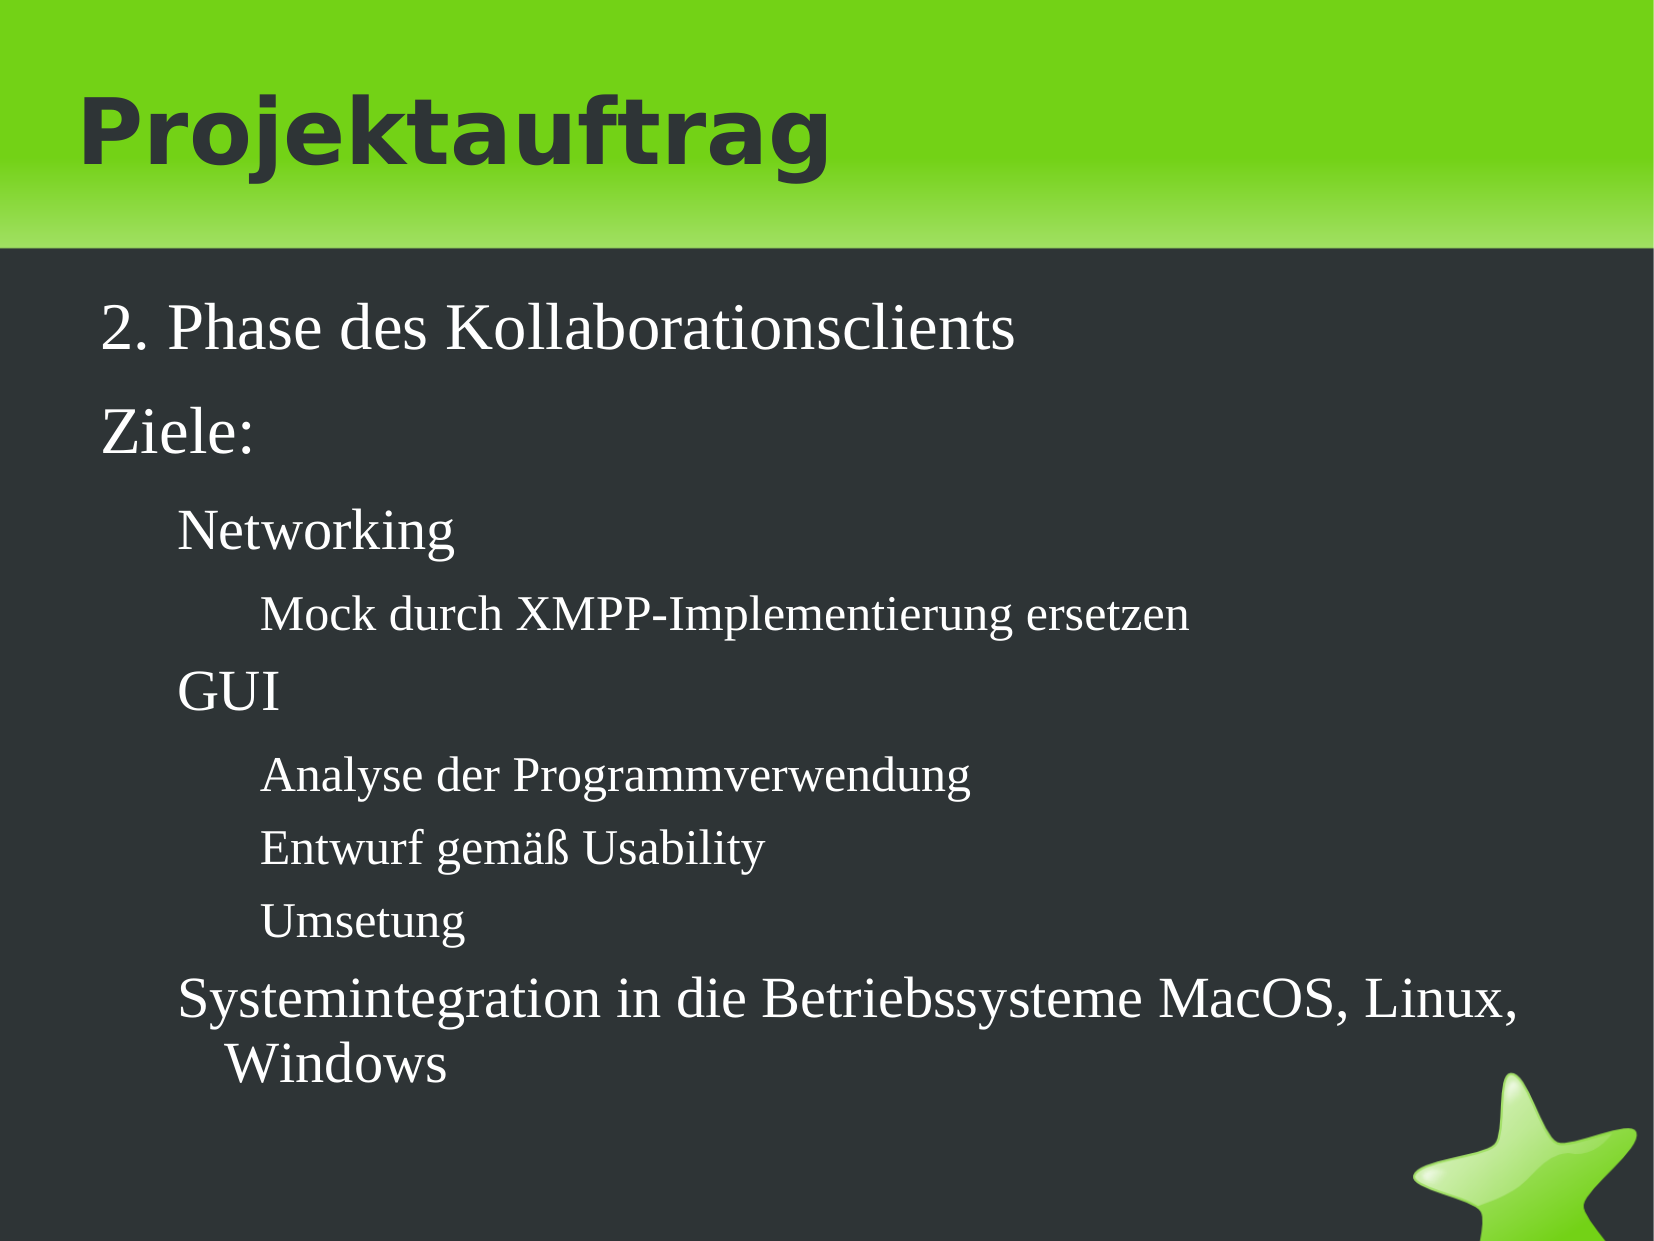

# Projektauftrag
2. Phase des Kollaborationsclients
Ziele:
Networking
Mock durch XMPP-Implementierung ersetzen
GUI
Analyse der Programmverwendung
Entwurf gemäß Usability
Umsetung
Systemintegration in die Betriebssysteme MacOS, Linux, Windows